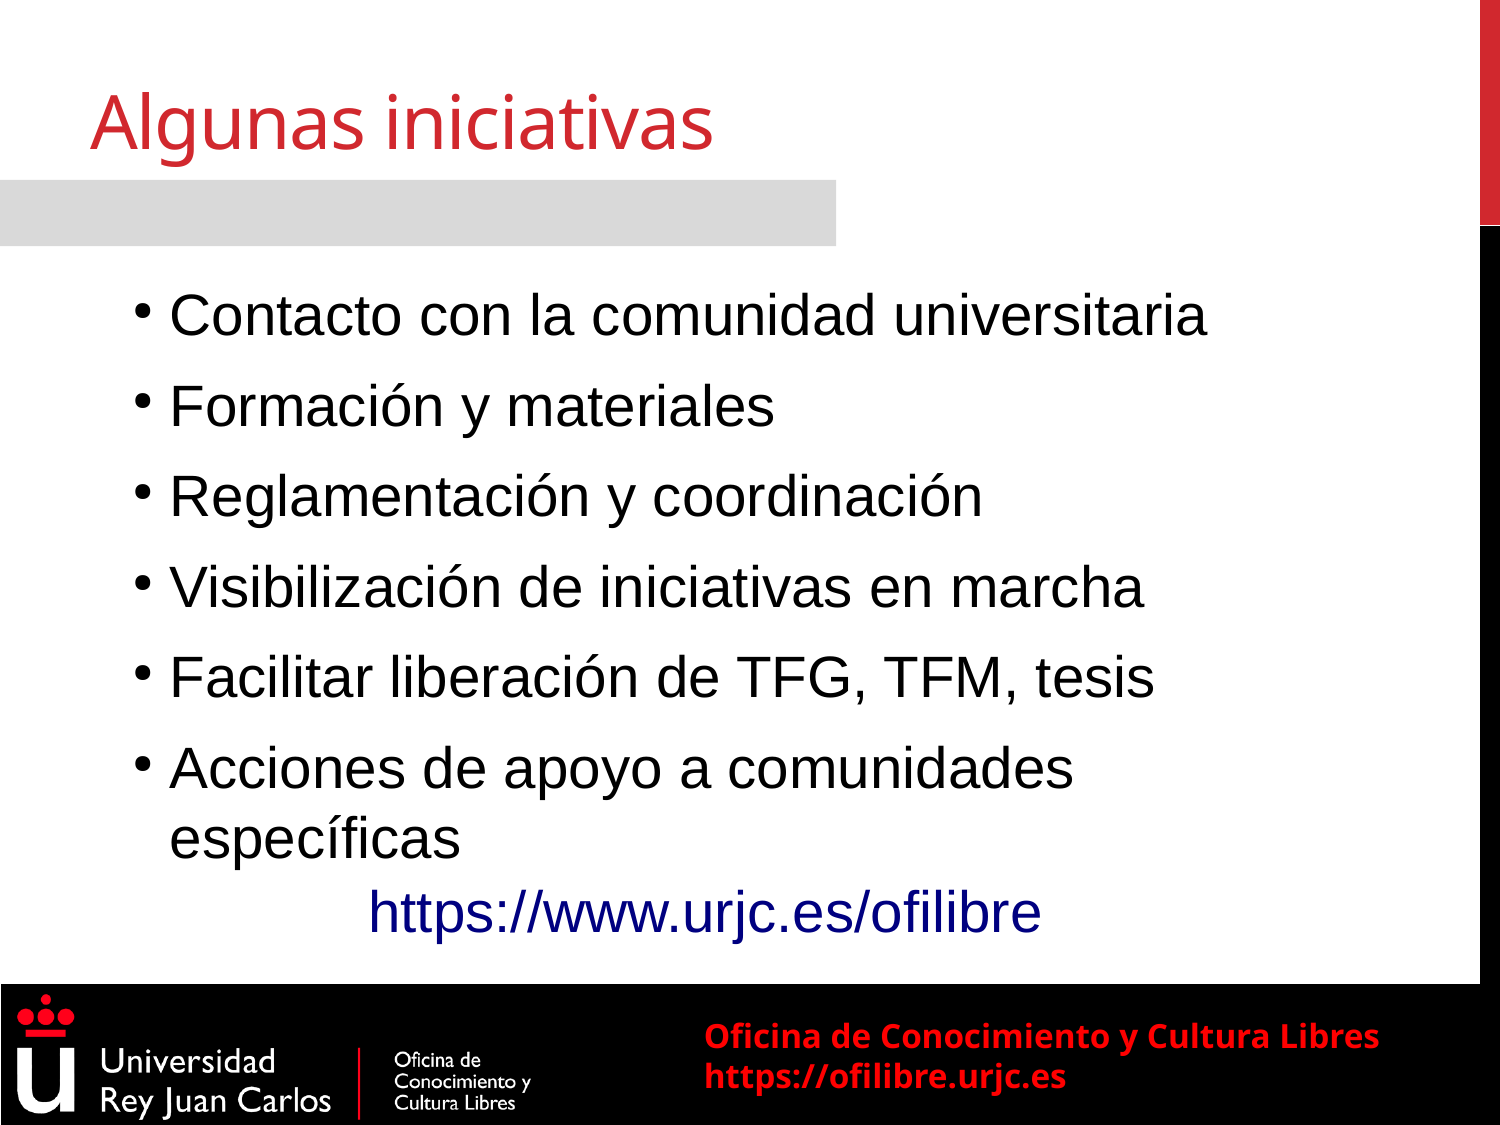

Algunas iniciativas
# Contacto con la comunidad universitaria
Formación y materiales
Reglamentación y coordinación
Visibilización de iniciativas en marcha
Facilitar liberación de TFG, TFM, tesis
Acciones de apoyo a comunidades específicas
https://www.urjc.es/ofilibre